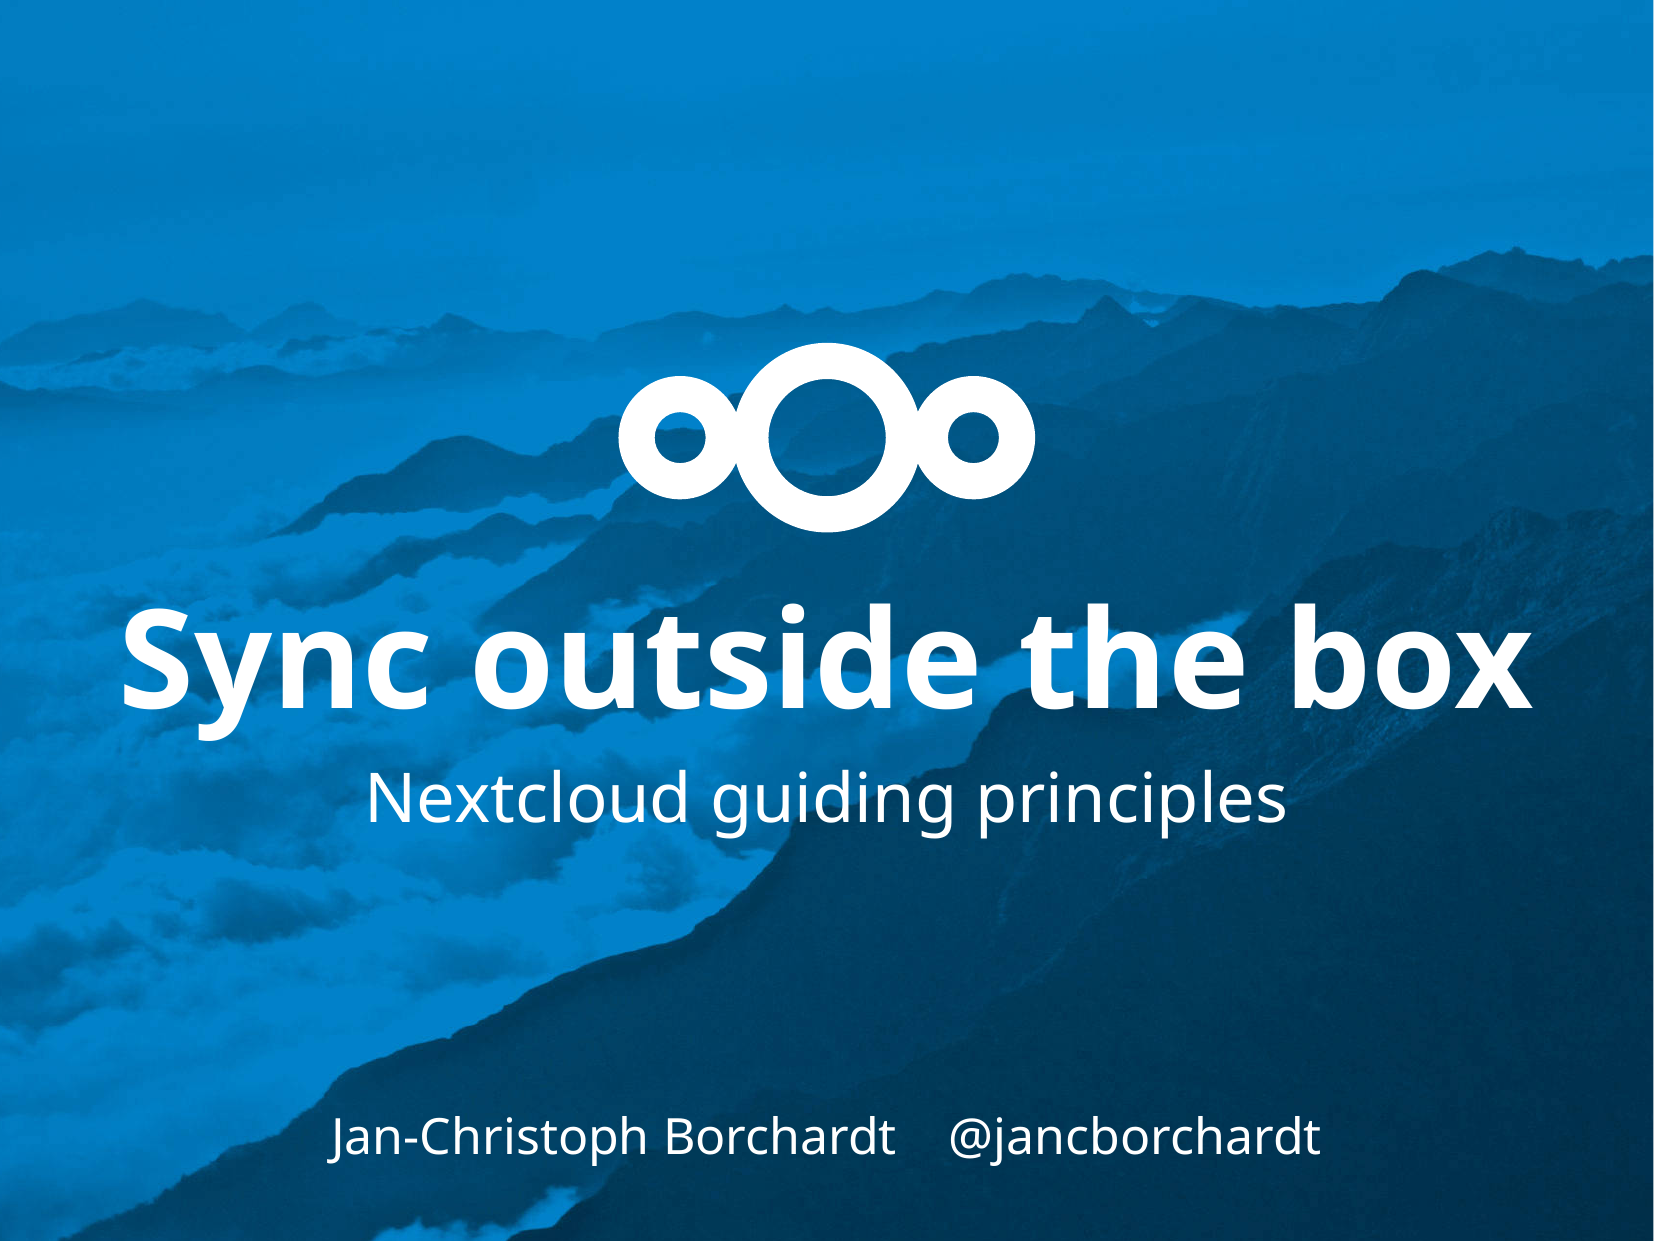

# Sync outside the box Nextcloud guiding principles
Jan-Christoph Borchardt @jancborchardt